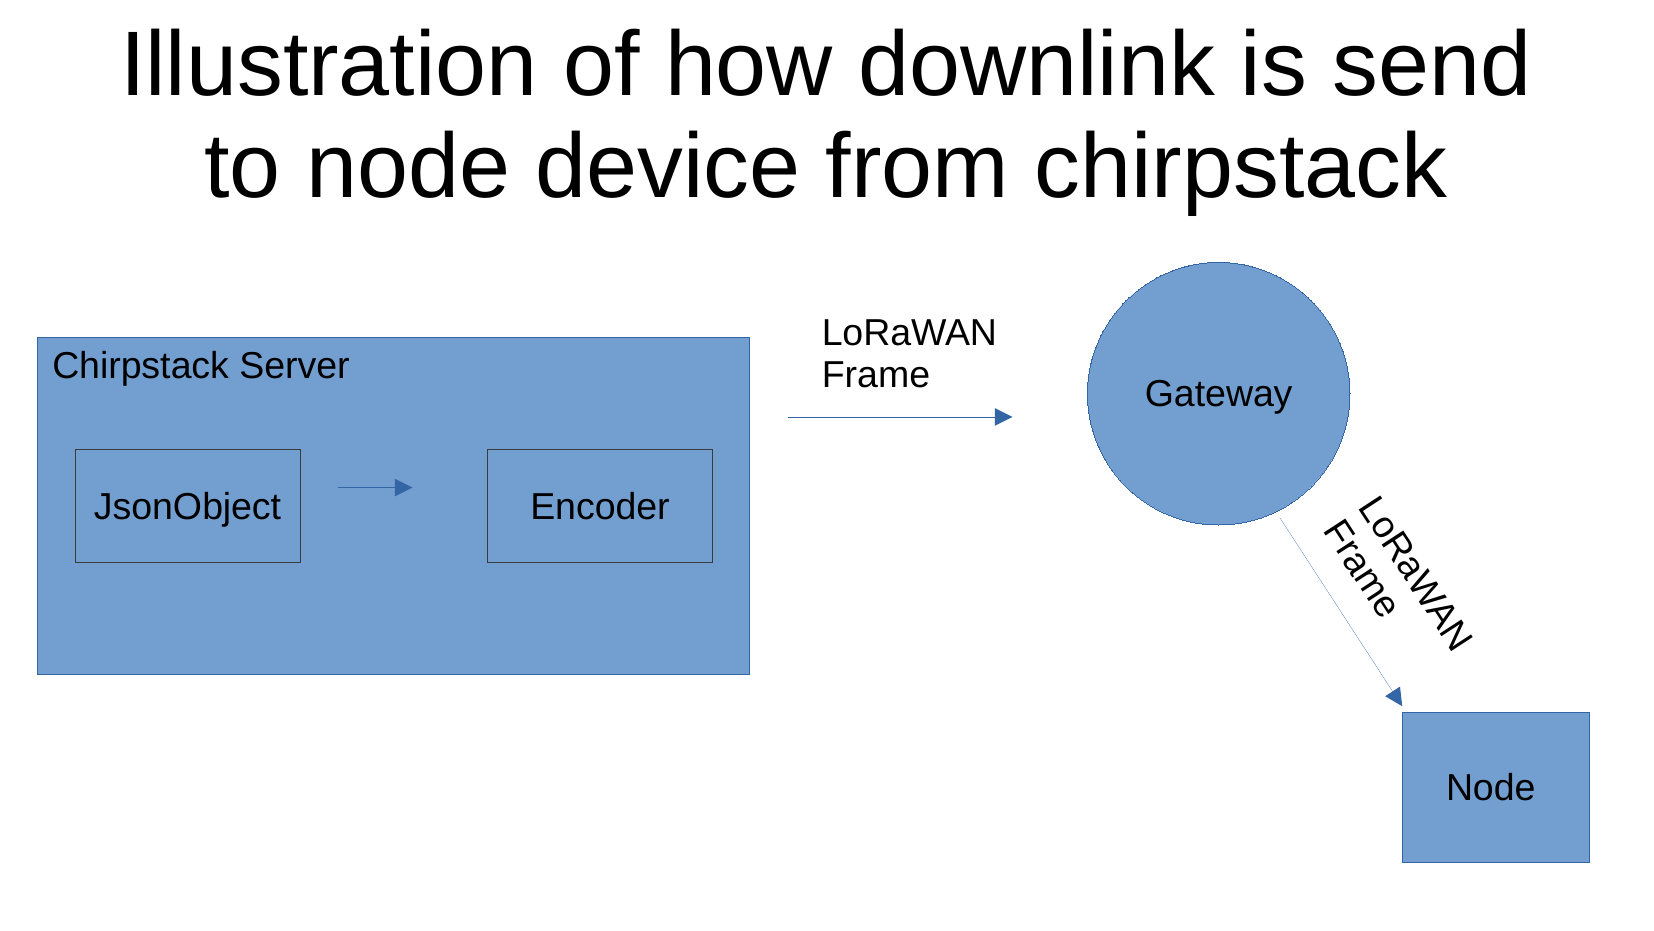

# Illustration of how downlink is send to node device from chirpstack
Gateway
LoRaWAN
Frame
Chirpstack Server
JsonObject
Encoder
LoRaWAN
Frame
Node